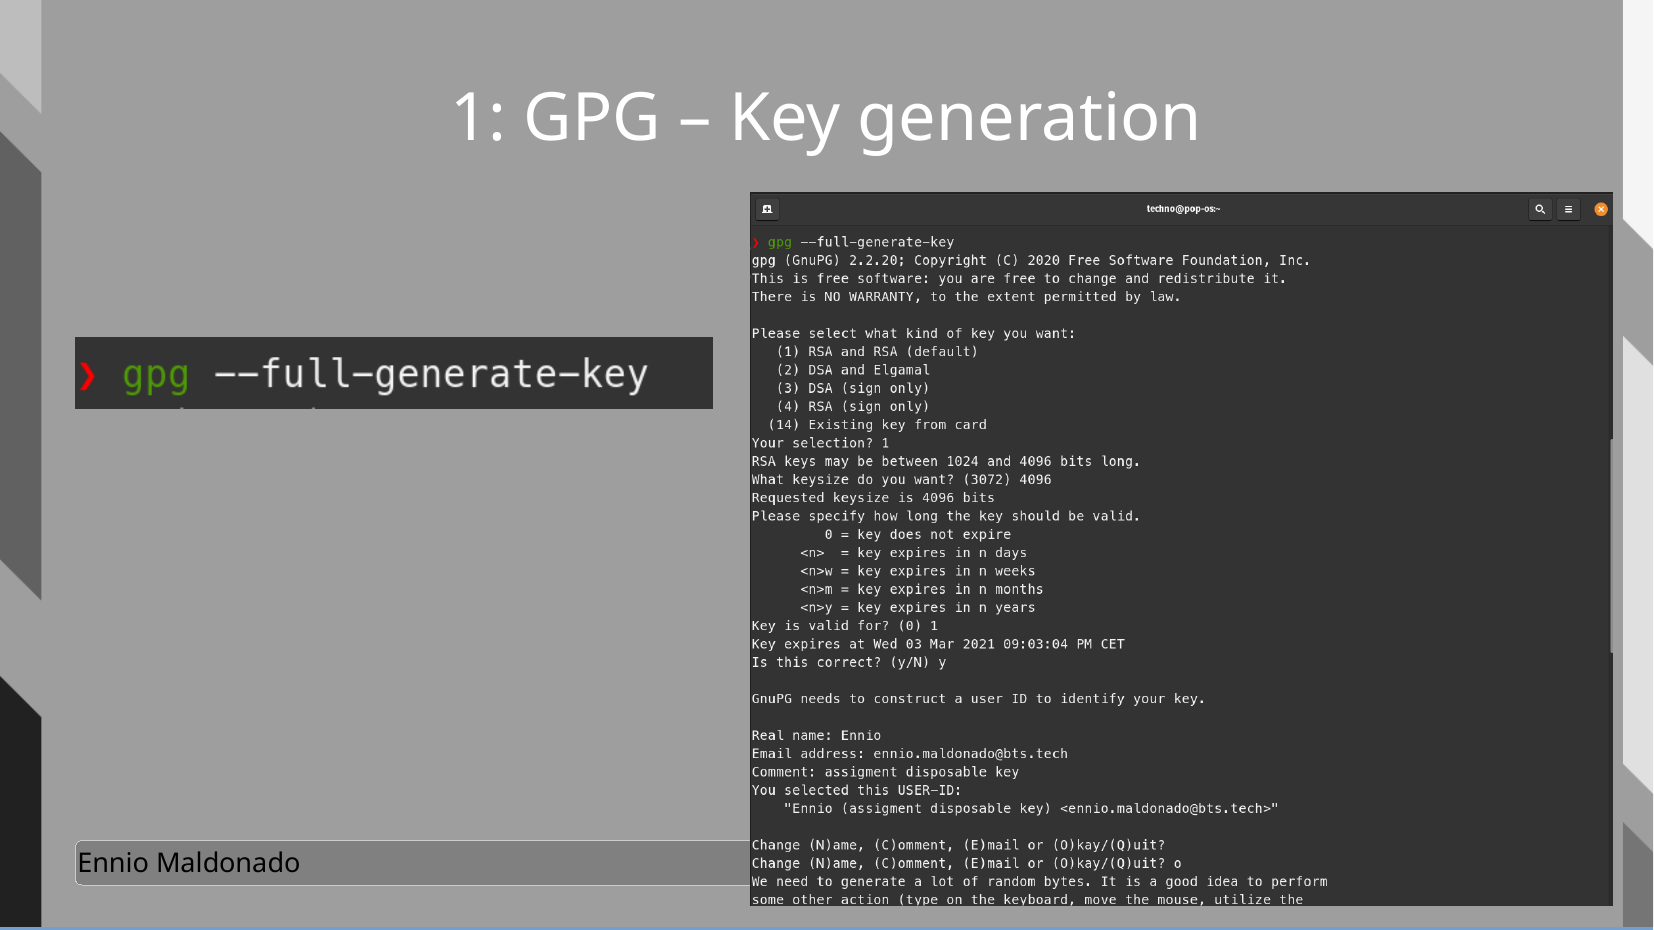

# 1: GPG – Key generation
Ennio Maldonado
3 October 2020
Candy Clone
2